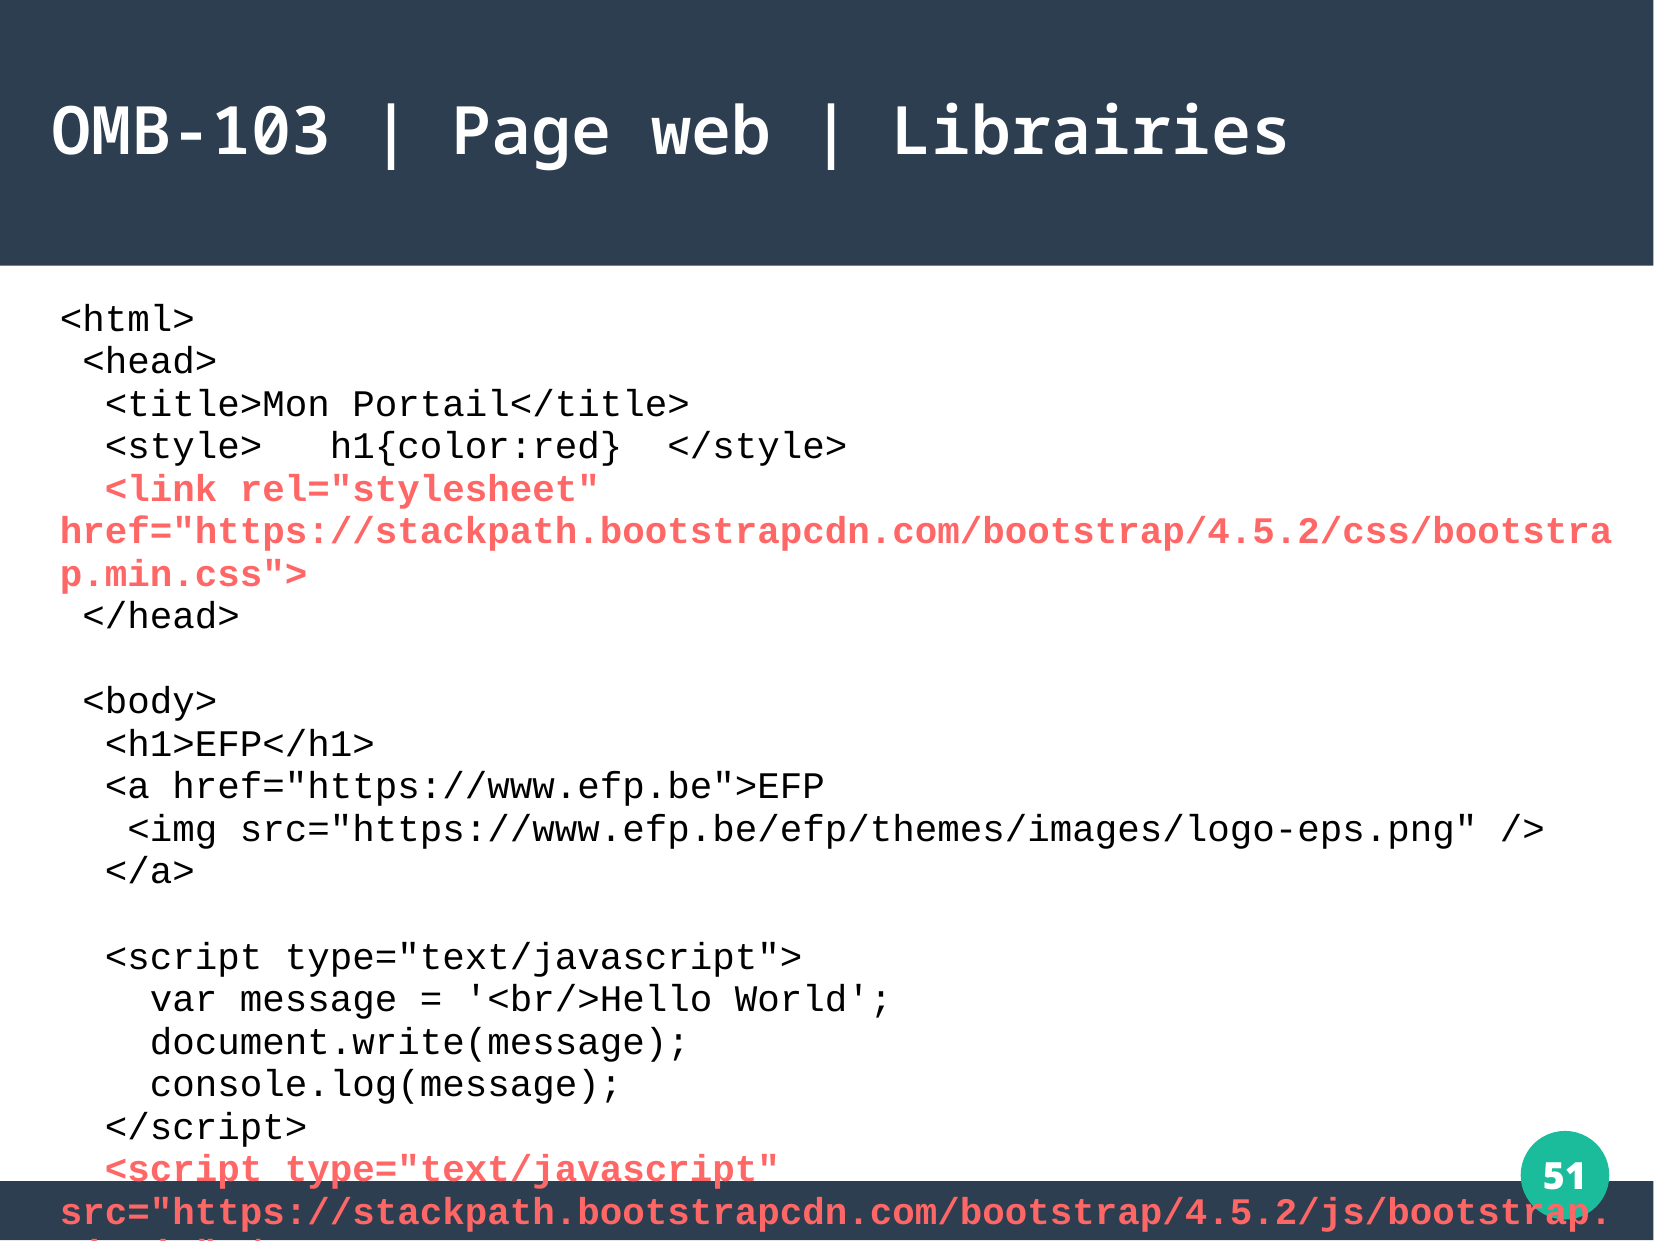

# OMB-103 | Page web | Librairies
<html>
 <head>
 <title>Mon Portail</title>
 <style> h1{color:red} </style>
 <link rel="stylesheet" href="https://stackpath.bootstrapcdn.com/bootstrap/4.5.2/css/bootstrap.min.css">
 </head>
 <body>
 <h1>EFP</h1>
 <a href="https://www.efp.be">EFP
 <img src="https://www.efp.be/efp/themes/images/logo-eps.png" />
 </a>
 <script type="text/javascript">
 var message = '<br/>Hello World';
 document.write(message);
 console.log(message);
 </script>
 <script type="text/javascript" src="https://stackpath.bootstrapcdn.com/bootstrap/4.5.2/js/bootstrap.min.js" />
 </body>
</html>
51